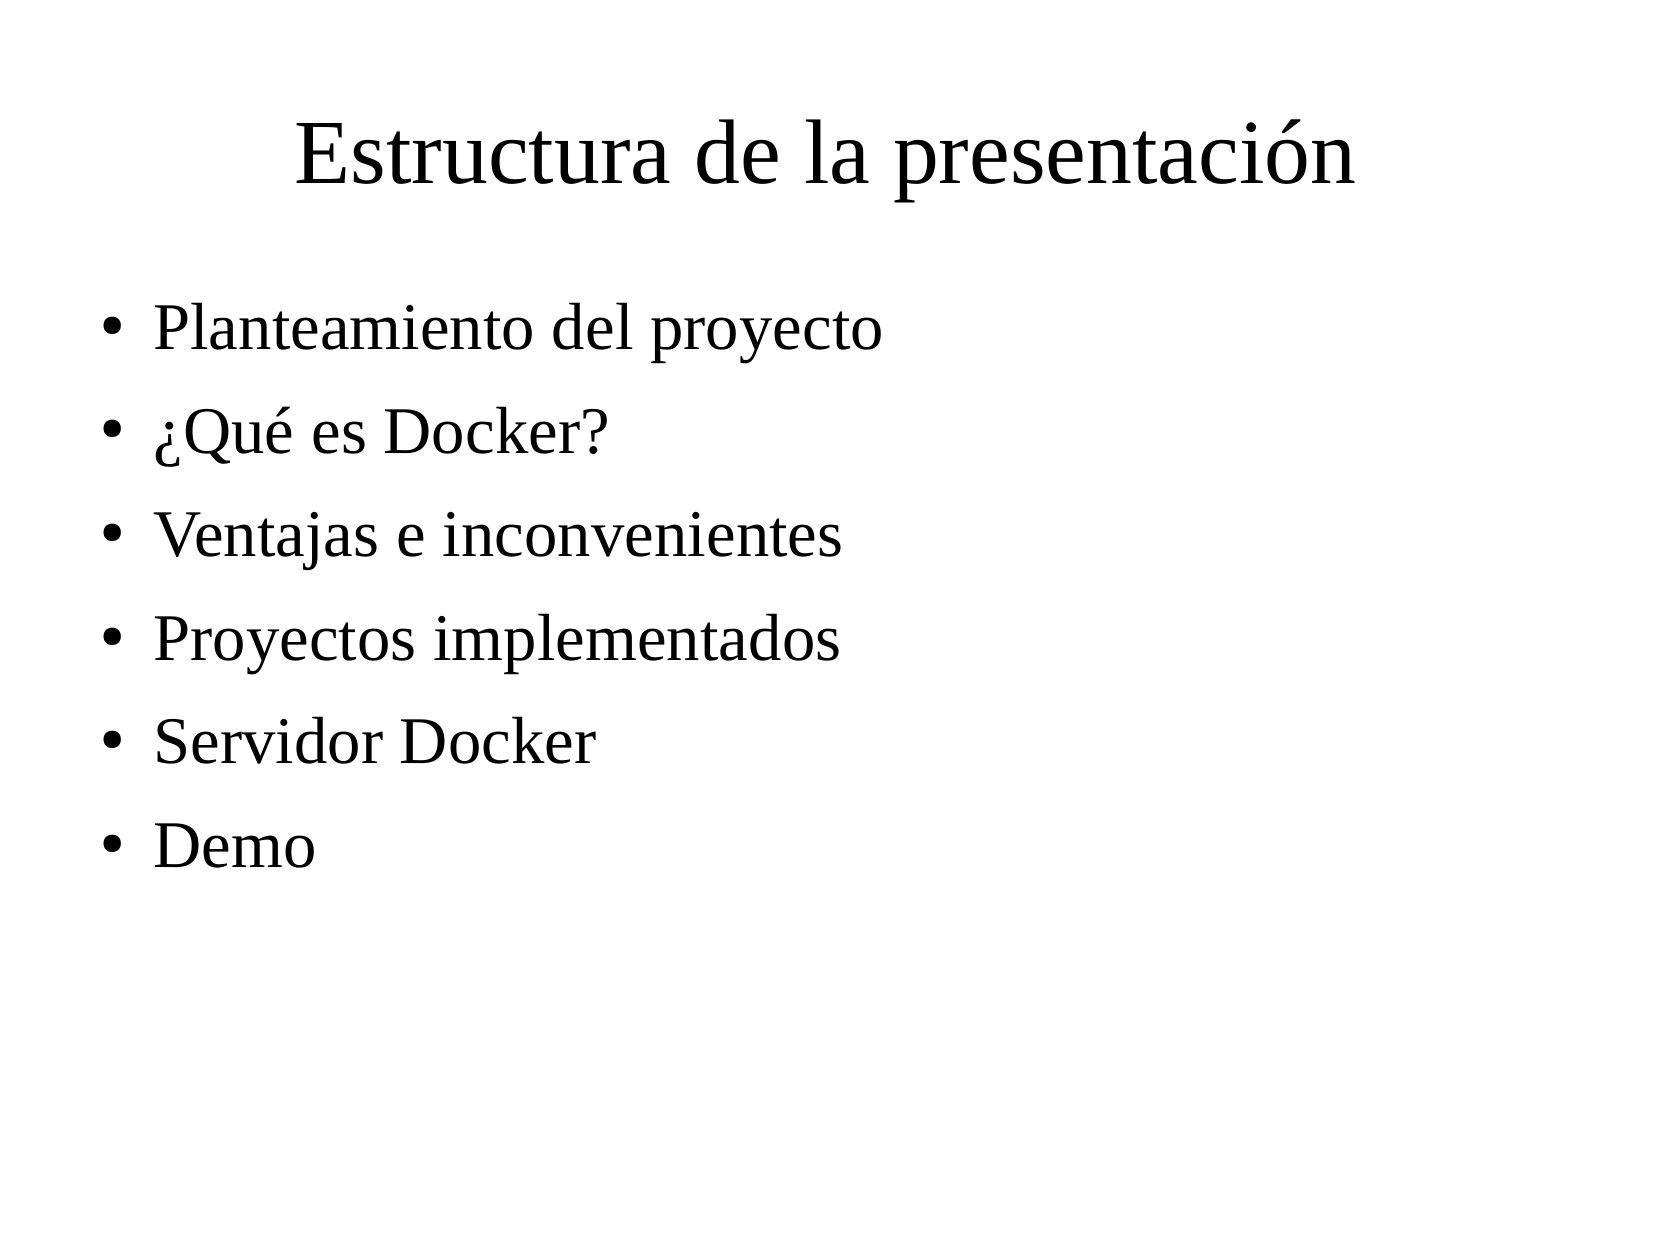

# Estructura de la presentación
Planteamiento del proyecto
¿Qué es Docker?
Ventajas e inconvenientes
Proyectos implementados
Servidor Docker
Demo